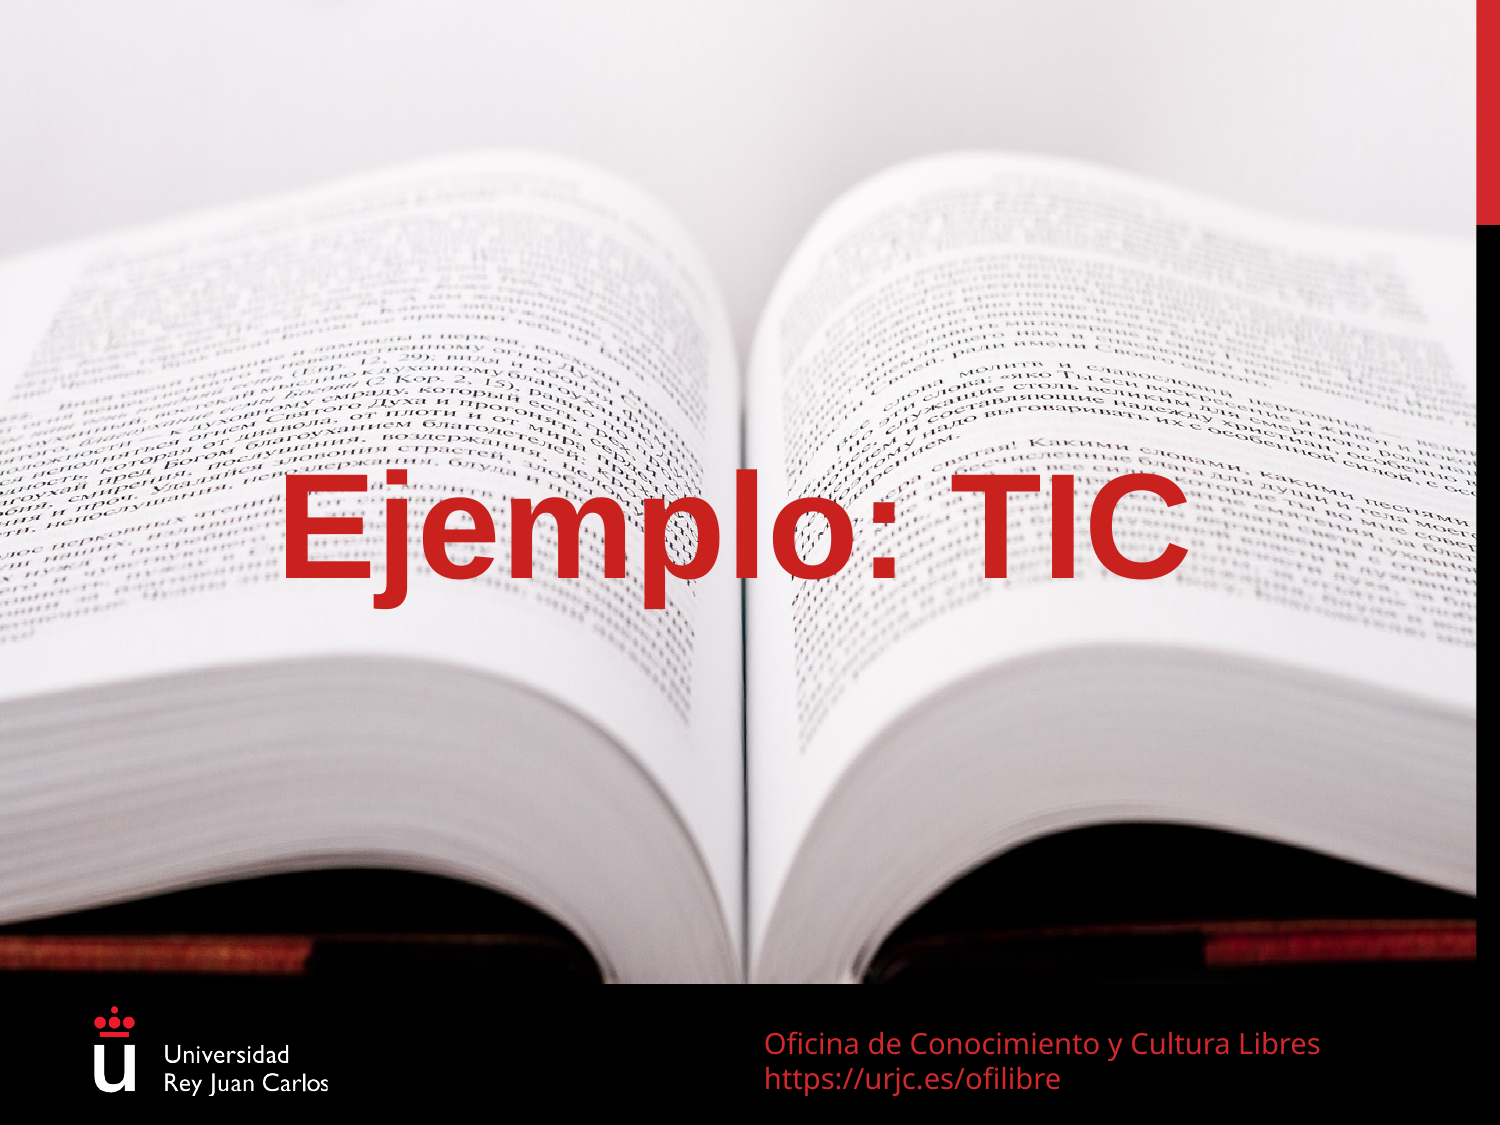

#
Ejemplo: TIC
Oficina de Conocimiento y Cultura Libres
https://urjc.es/ofilibre